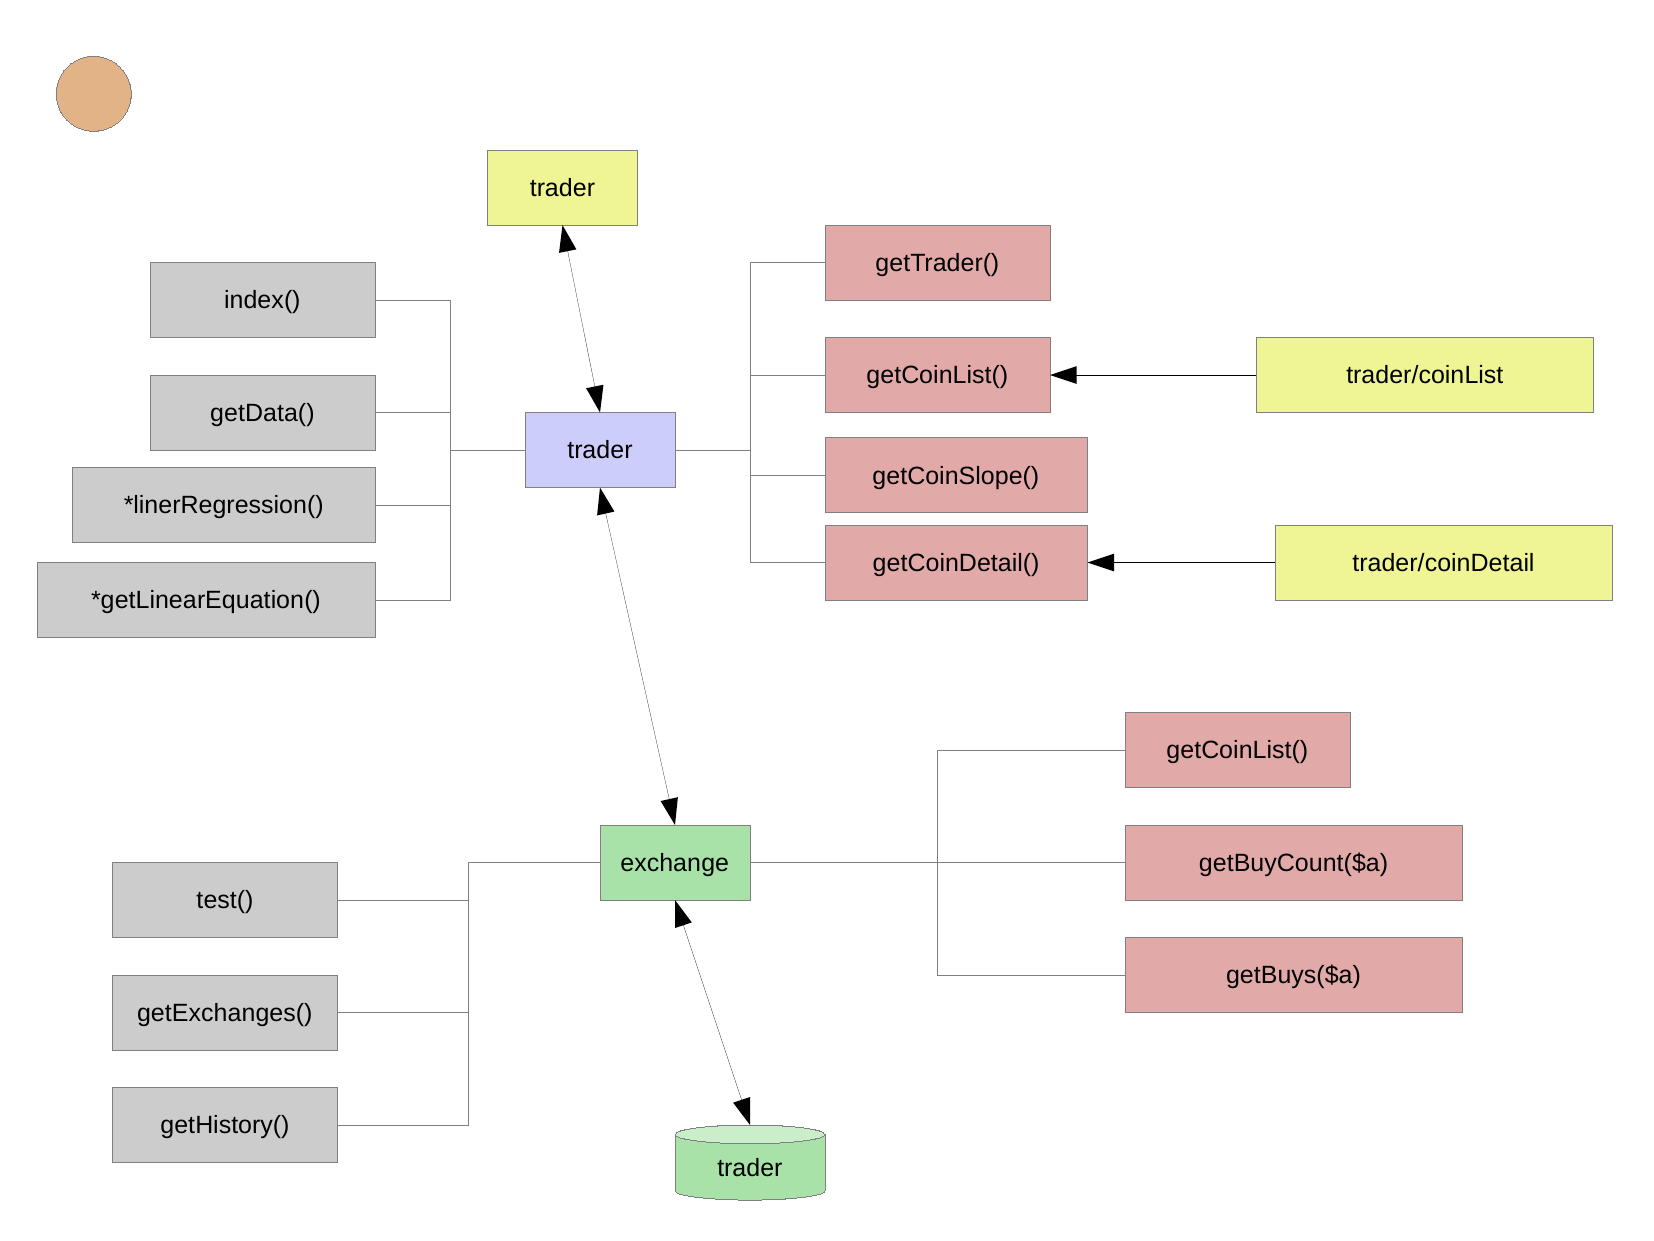

trader
getTrader()
index()
getCoinList()
trader/coinList
getData()
trader
getCoinSlope()
*linerRegression()
getCoinDetail()
trader/coinDetail
*getLinearEquation()
getCoinList()
exchange
getBuyCount($a)
test()
getBuys($a)
getExchanges()
getHistory()
trader